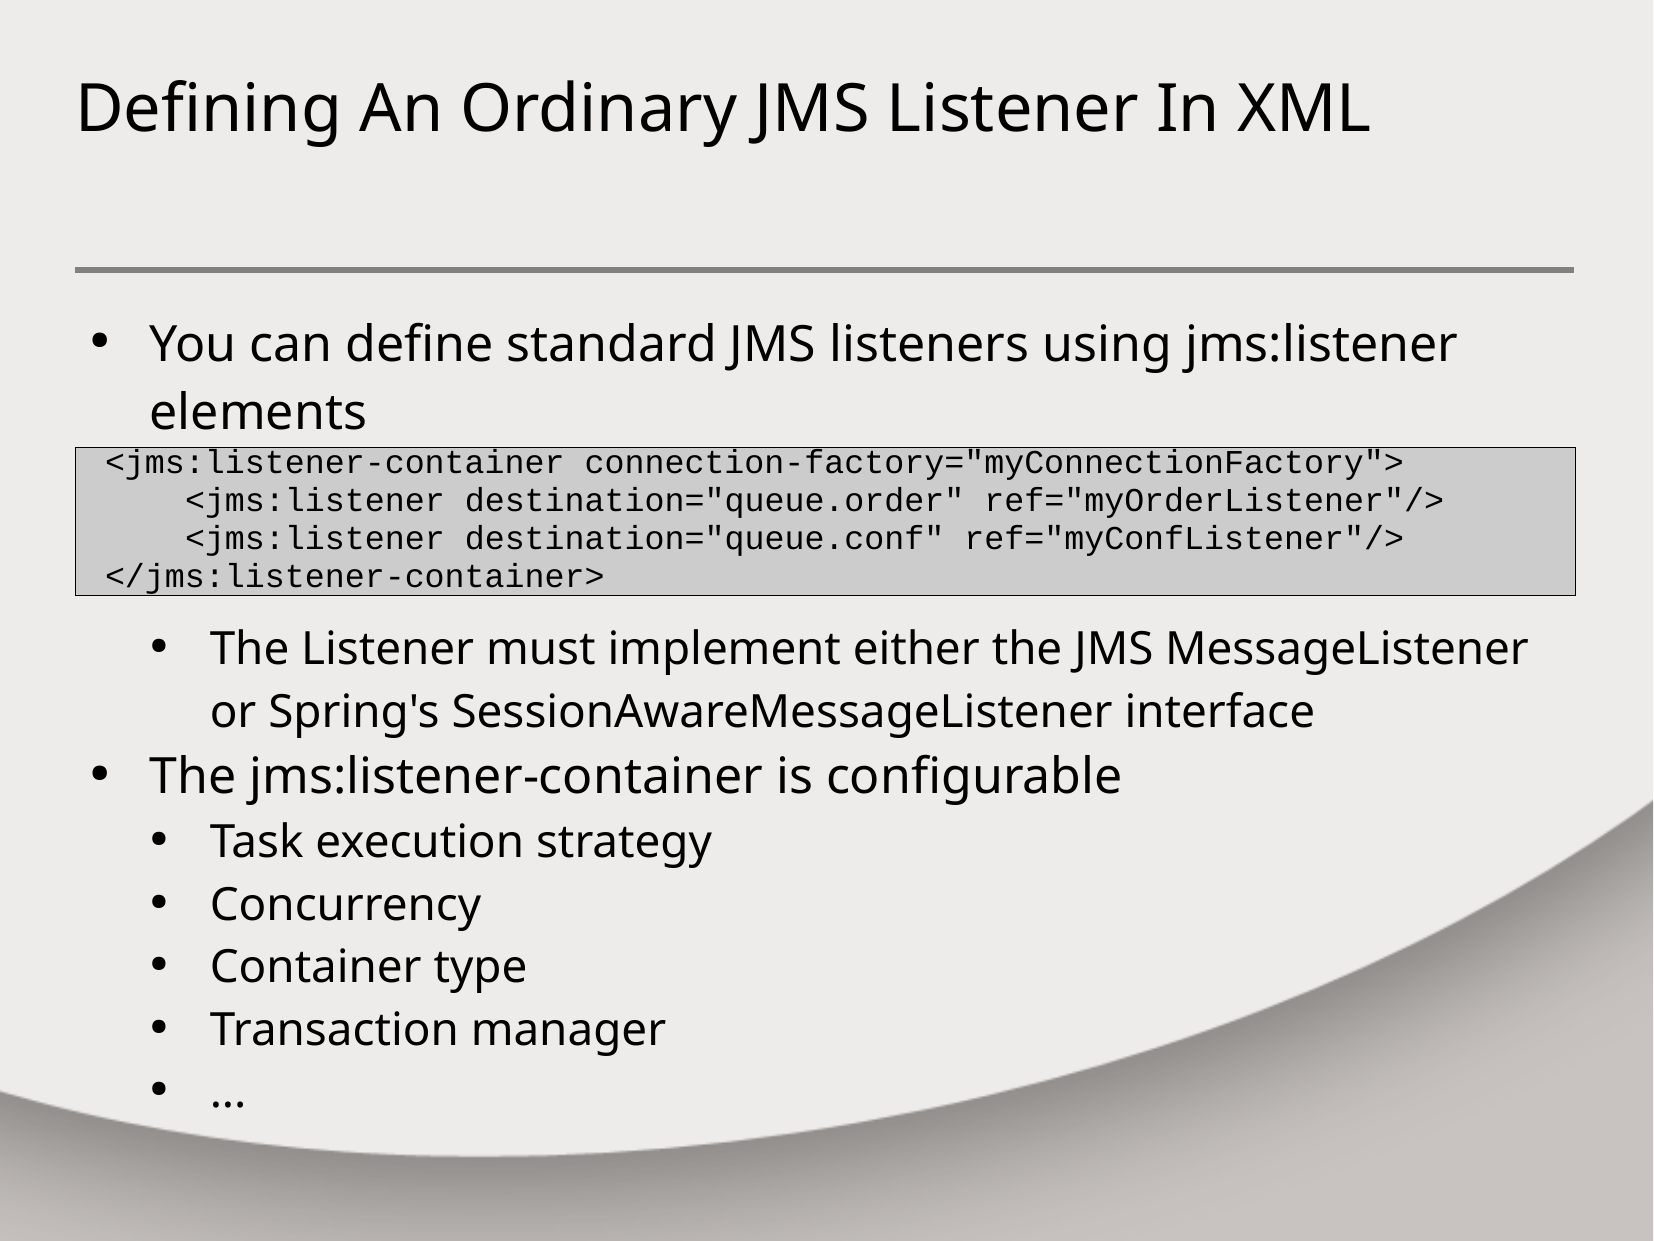

# Defining An Ordinary JMS Listener In XML
You can define standard JMS listeners using jms:listener elements
The Listener must implement either the JMS MessageListener or Spring's SessionAwareMessageListener interface
The jms:listener-container is configurable
Task execution strategy
Concurrency
Container type
Transaction manager
...
<jms:listener-container connection-factory="myConnectionFactory">
 <jms:listener destination="queue.order" ref="myOrderListener"/>
 <jms:listener destination="queue.conf" ref="myConfListener"/>
</jms:listener-container>